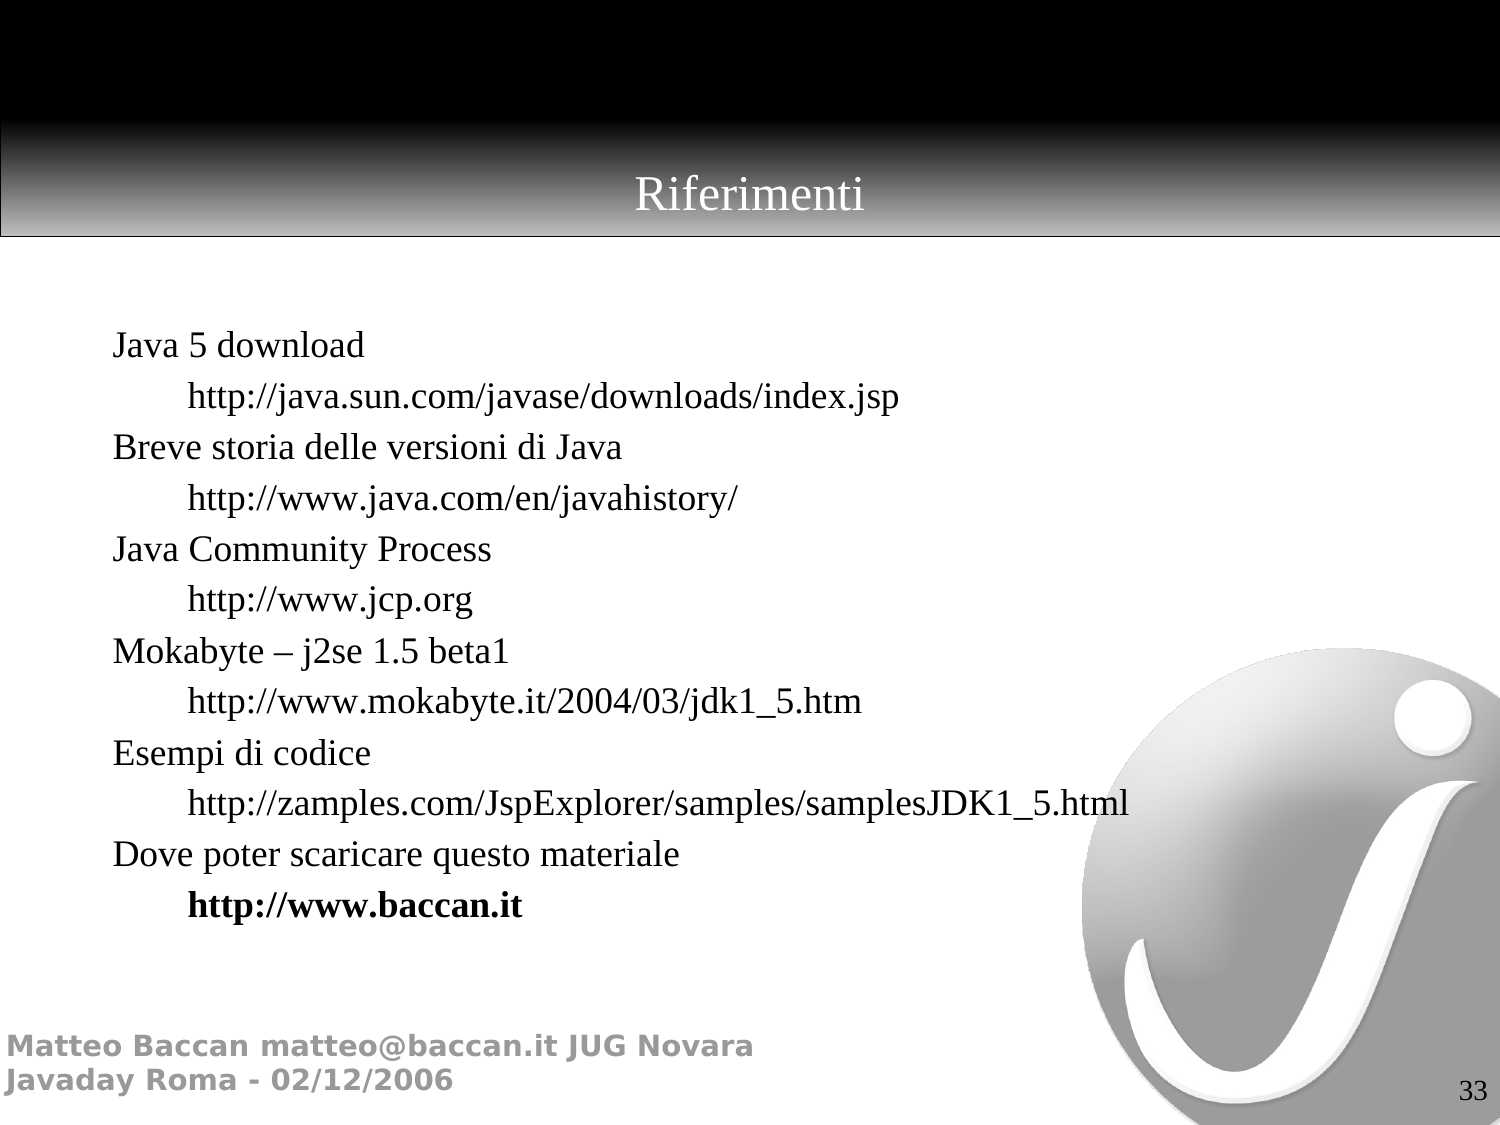

# Riferimenti
Java 5 download
http://java.sun.com/javase/downloads/index.jsp
Breve storia delle versioni di Java
http://www.java.com/en/javahistory/
Java Community Process
http://www.jcp.org
Mokabyte – j2se 1.5 beta1
http://www.mokabyte.it/2004/03/jdk1_5.htm
Esempi di codice
http://zamples.com/JspExplorer/samples/samplesJDK1_5.html
Dove poter scaricare questo materiale
http://www.baccan.it